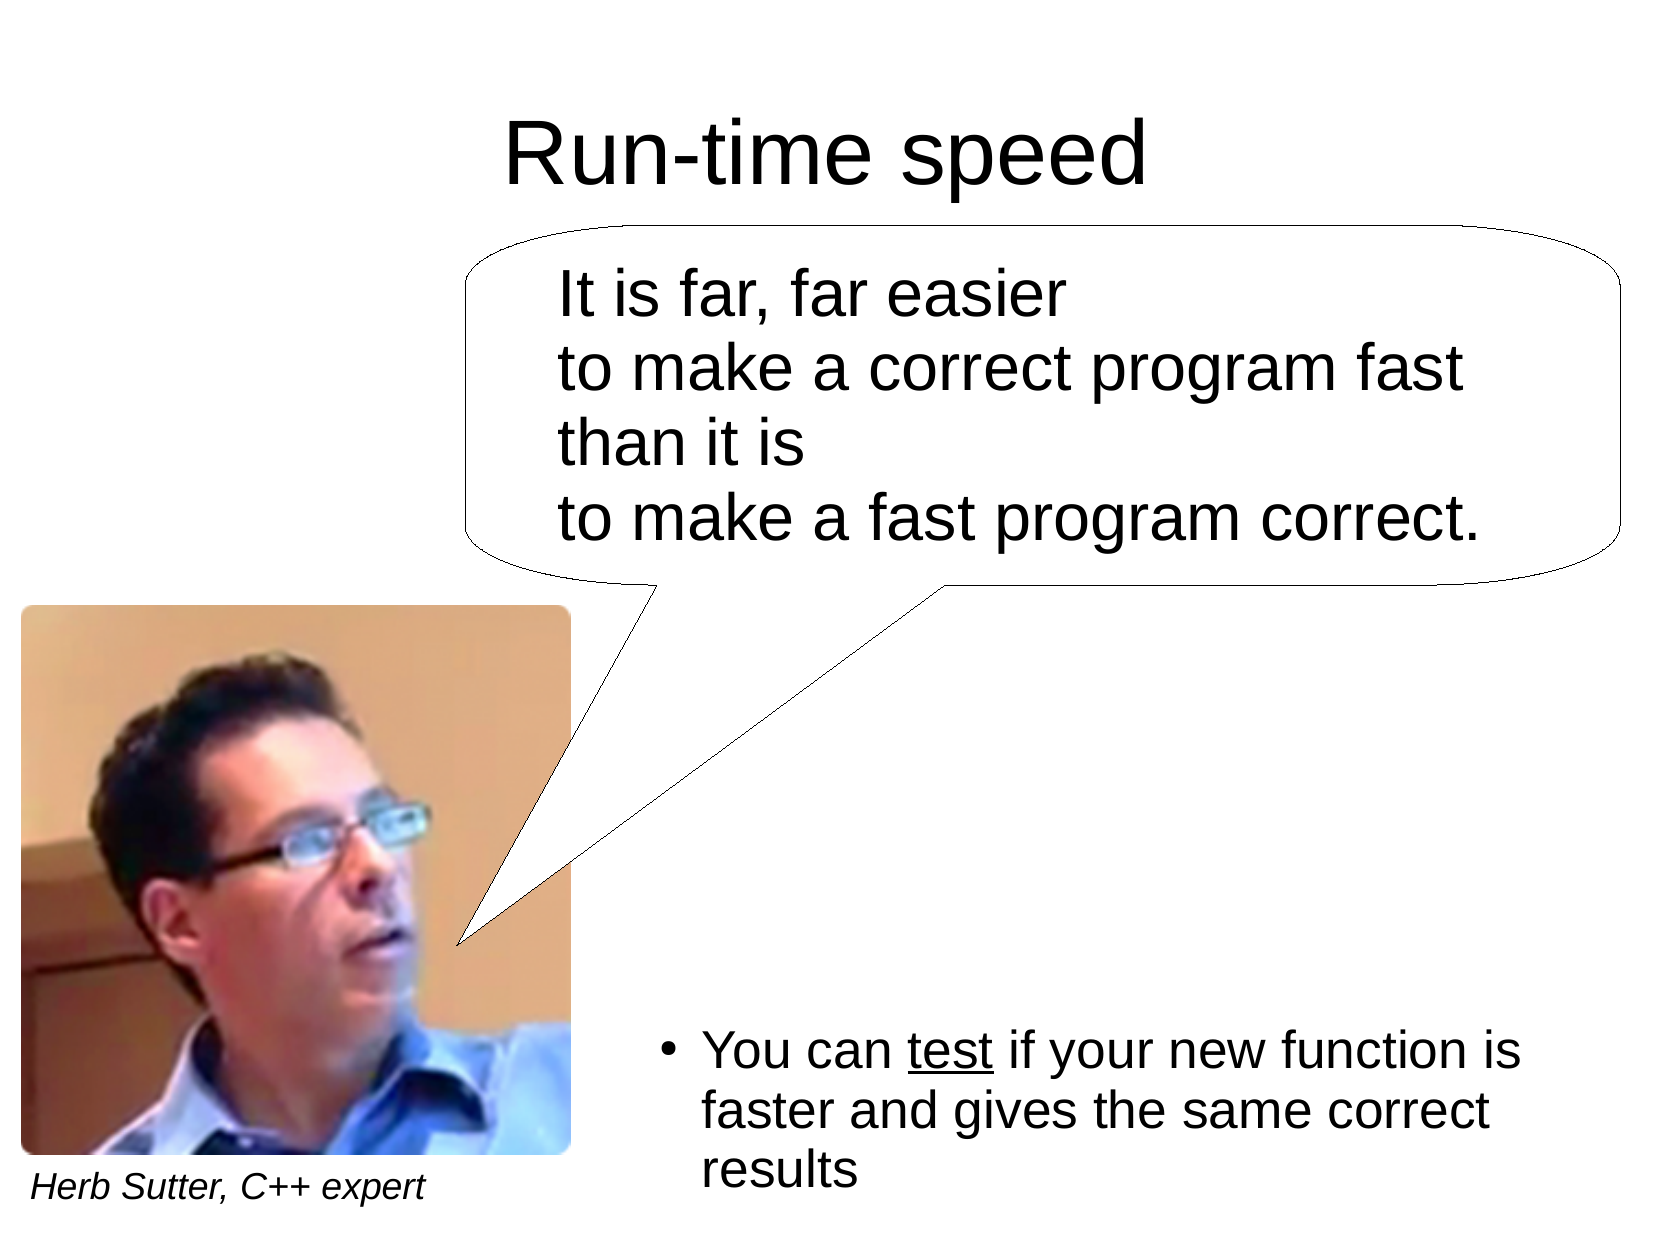

# Run-time speed
It is far, far easier
to make a correct program fast
than it is
to make a fast program correct.
You can test if your new function is faster and gives the same correct results
Herb Sutter, C++ expert